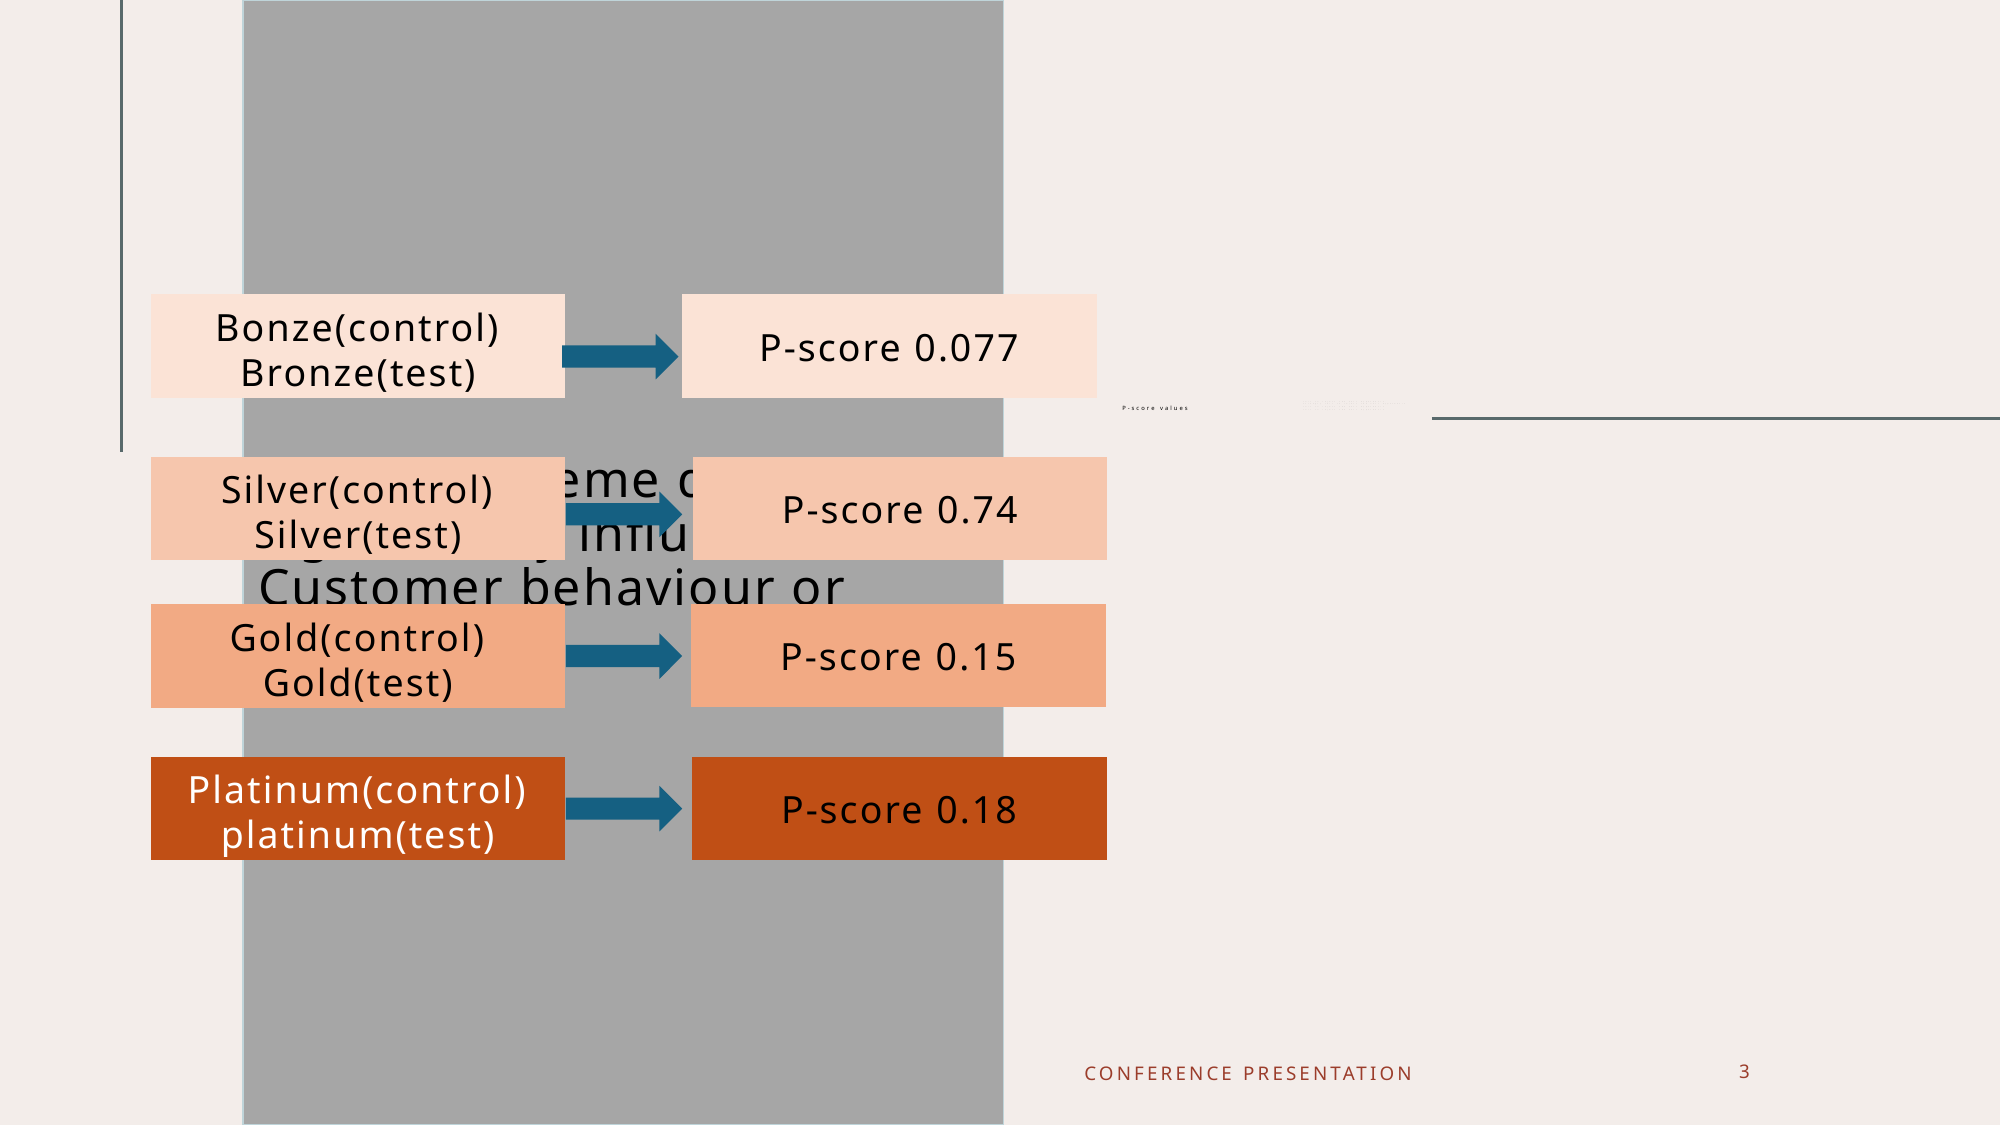

Current scheme does not significantly influence Customer behaviour or Revenue
Bonze(control) Bronze(test)
P-score 0.077
# P-score values
fail to reject the null hypothesis.
strongly fail to reject the null hypothesis
fail to reject the null hypothesis
fail to reject the null hypothesis
Silver(control) Silver(test)
P-score 0.74
P-score 0.15
Gold(control) Gold(test)
P-score 0.18
Platinum(control) platinum(test)
Conference Presentation